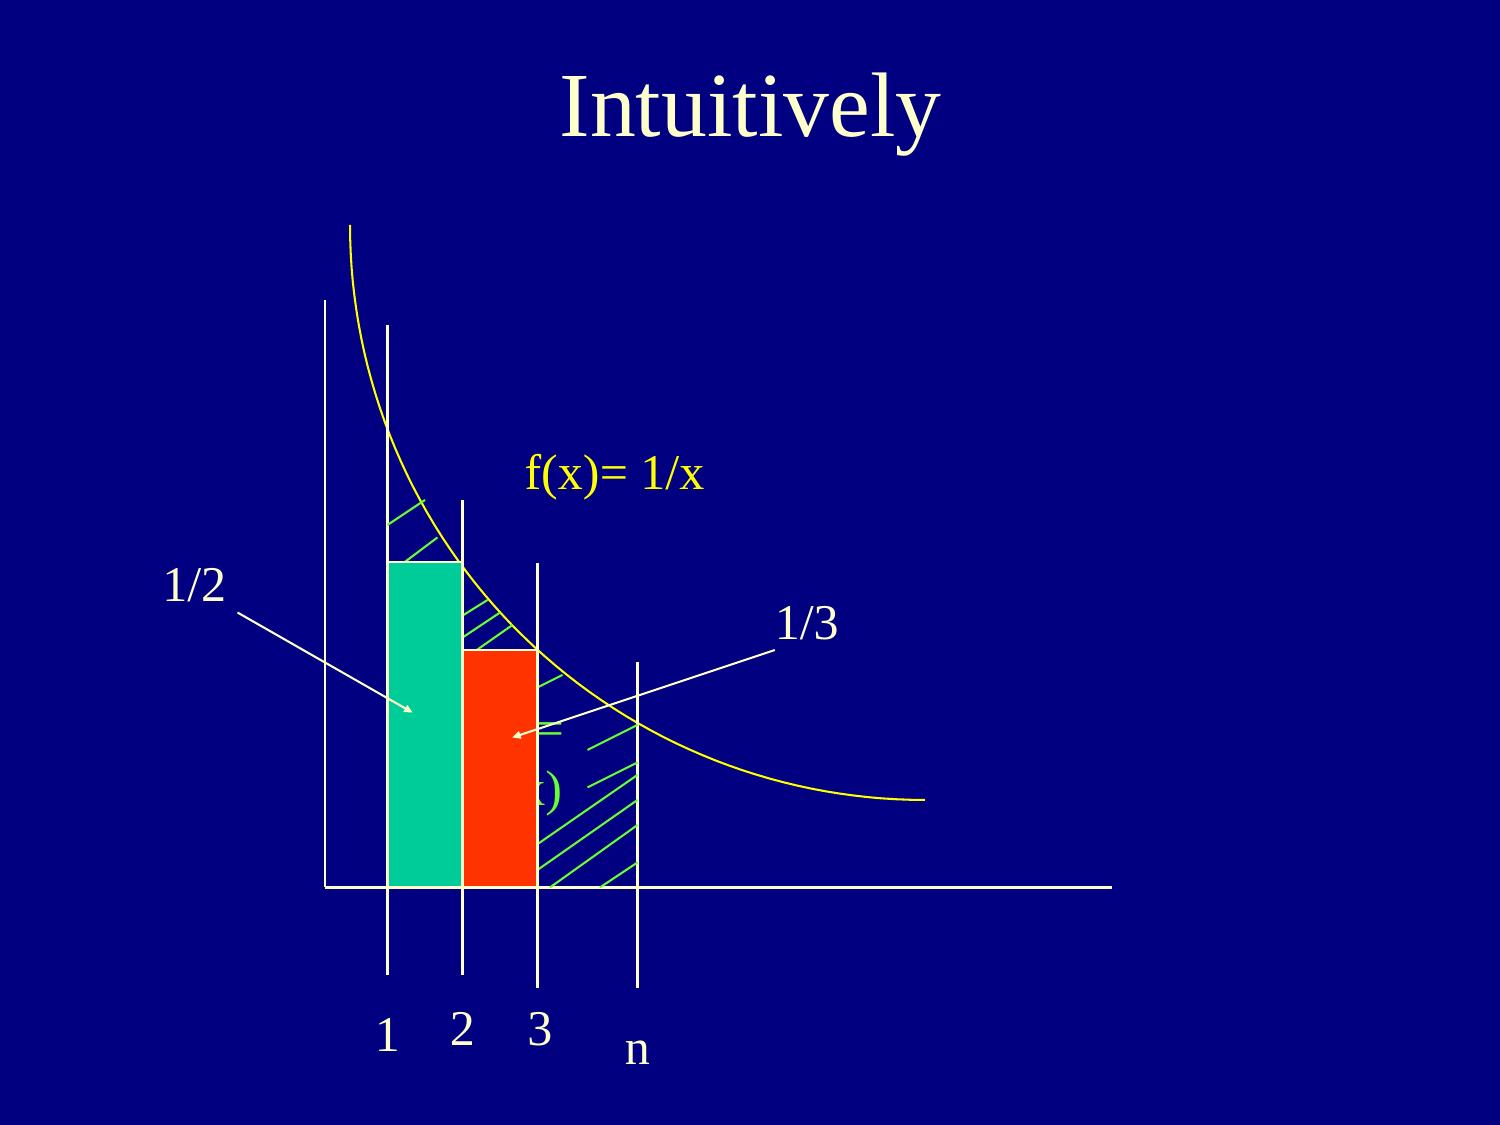

f(x)= 1/x
# Intuitively
1
n
area =
log(x)
2
1/2
3
1/3